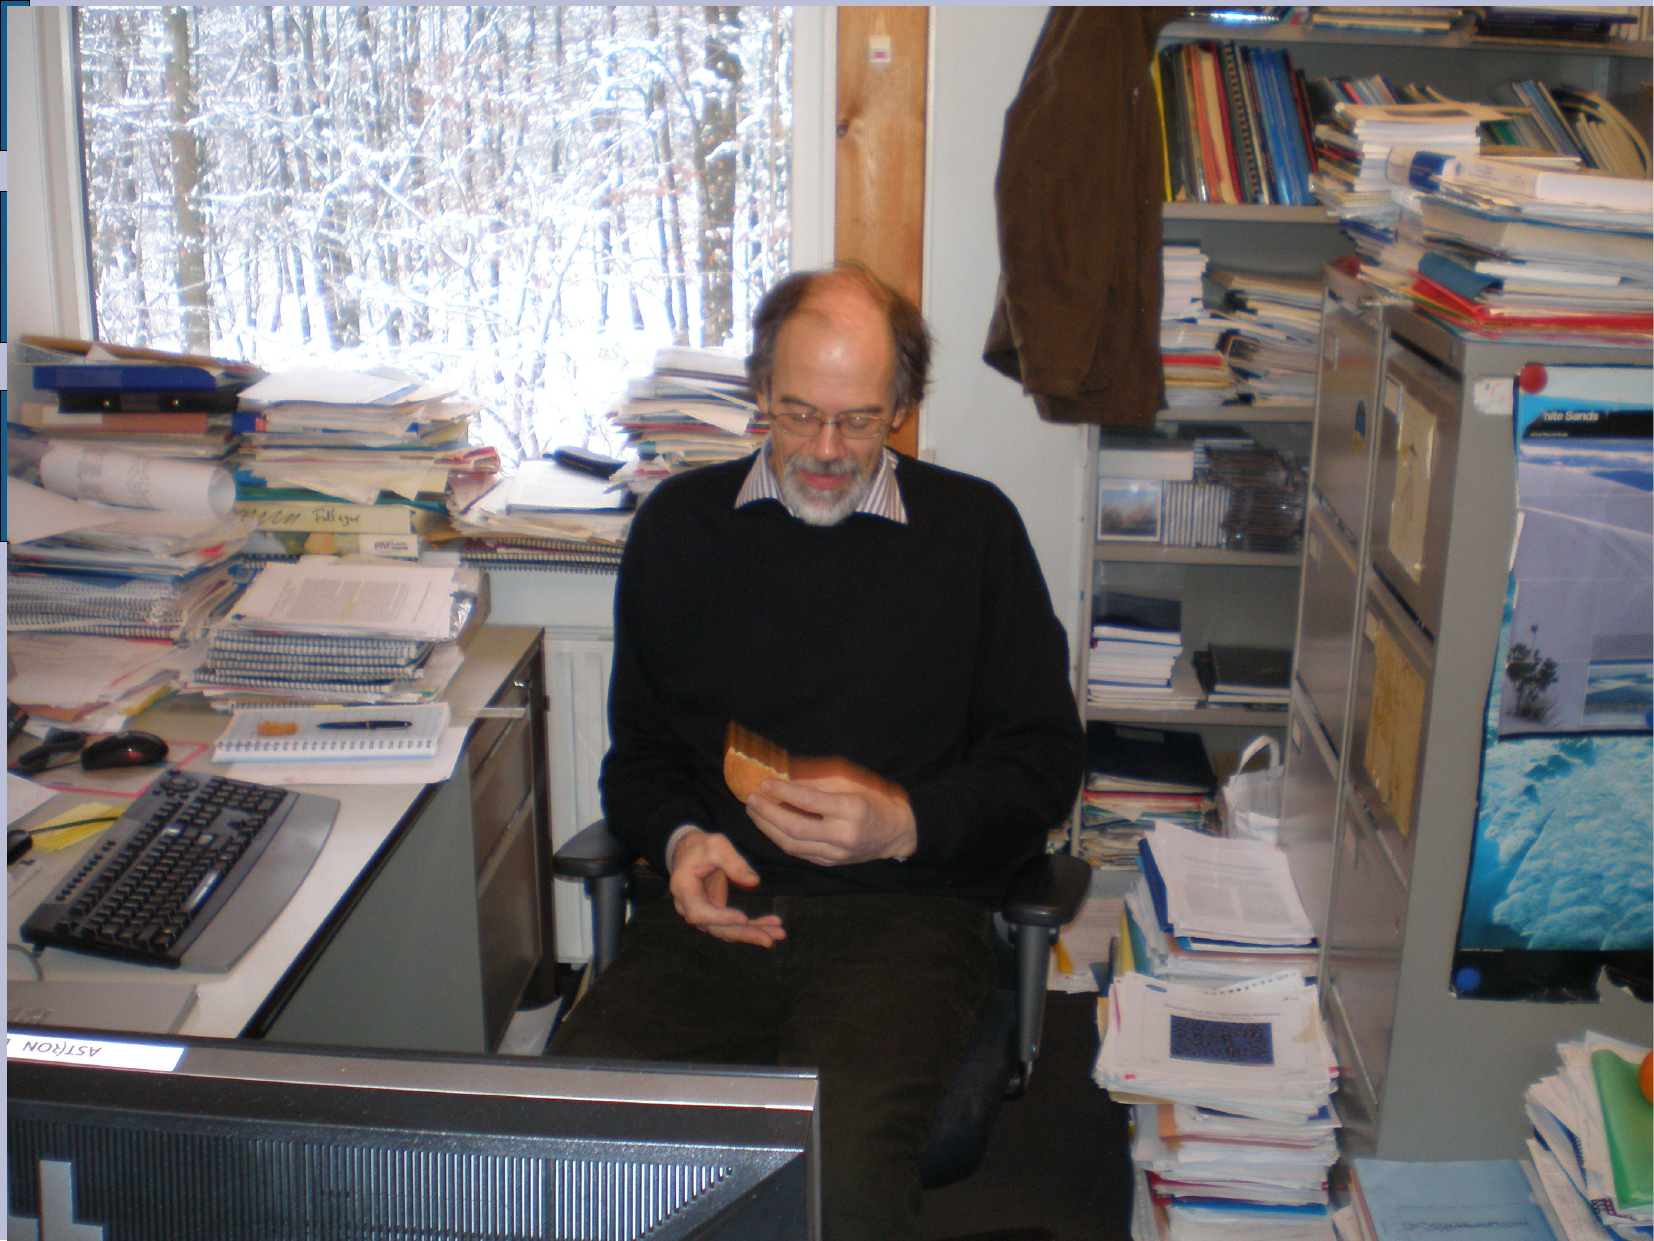

PURR - Astrolunch Jan 2010
5
#